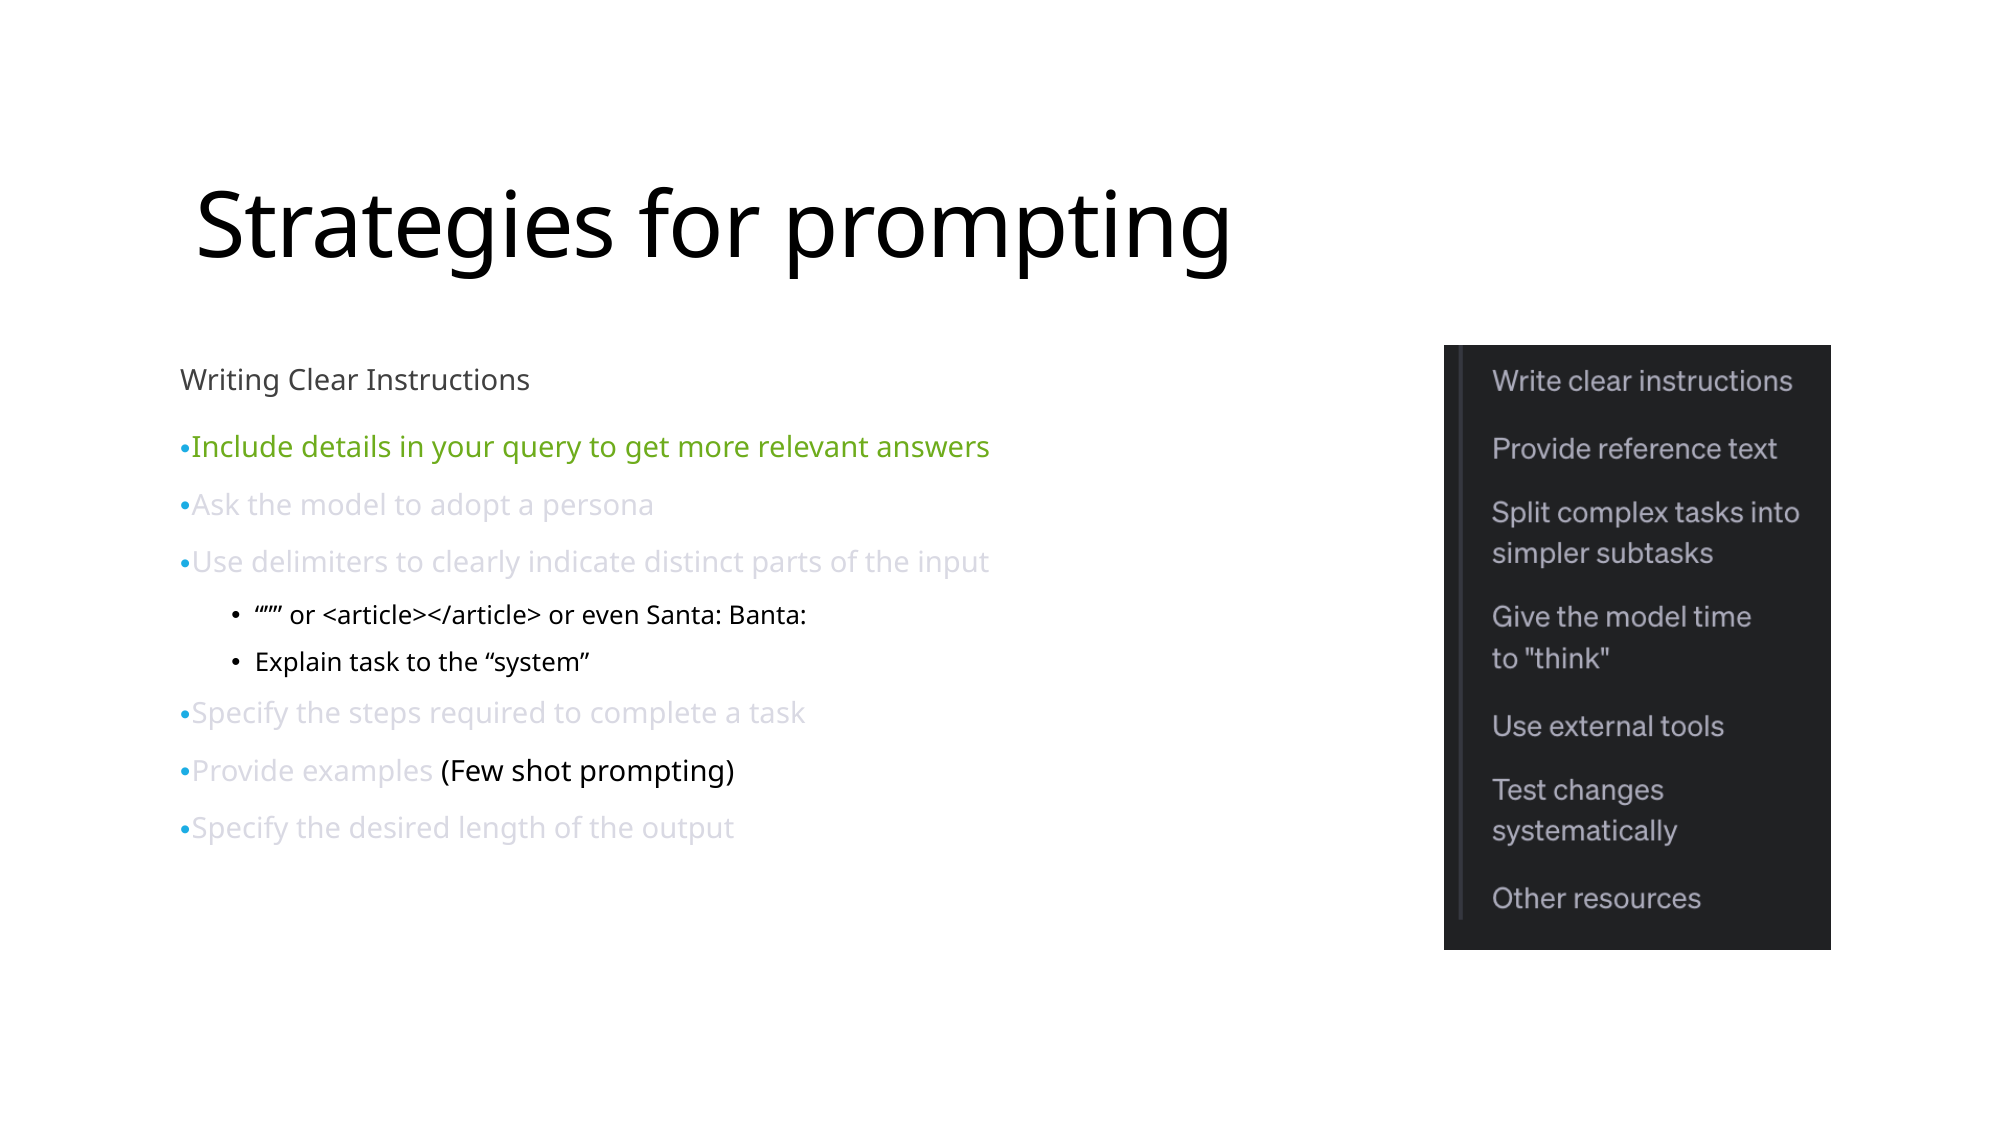

# Strategies for prompting
Writing Clear Instructions
Include details in your query to get more relevant answers
Ask the model to adopt a persona
Use delimiters to clearly indicate distinct parts of the input
“”” or <article></article> or even Santa: Banta:
Explain task to the “system”
Specify the steps required to complete a task
Provide examples (Few shot prompting)
Specify the desired length of the output